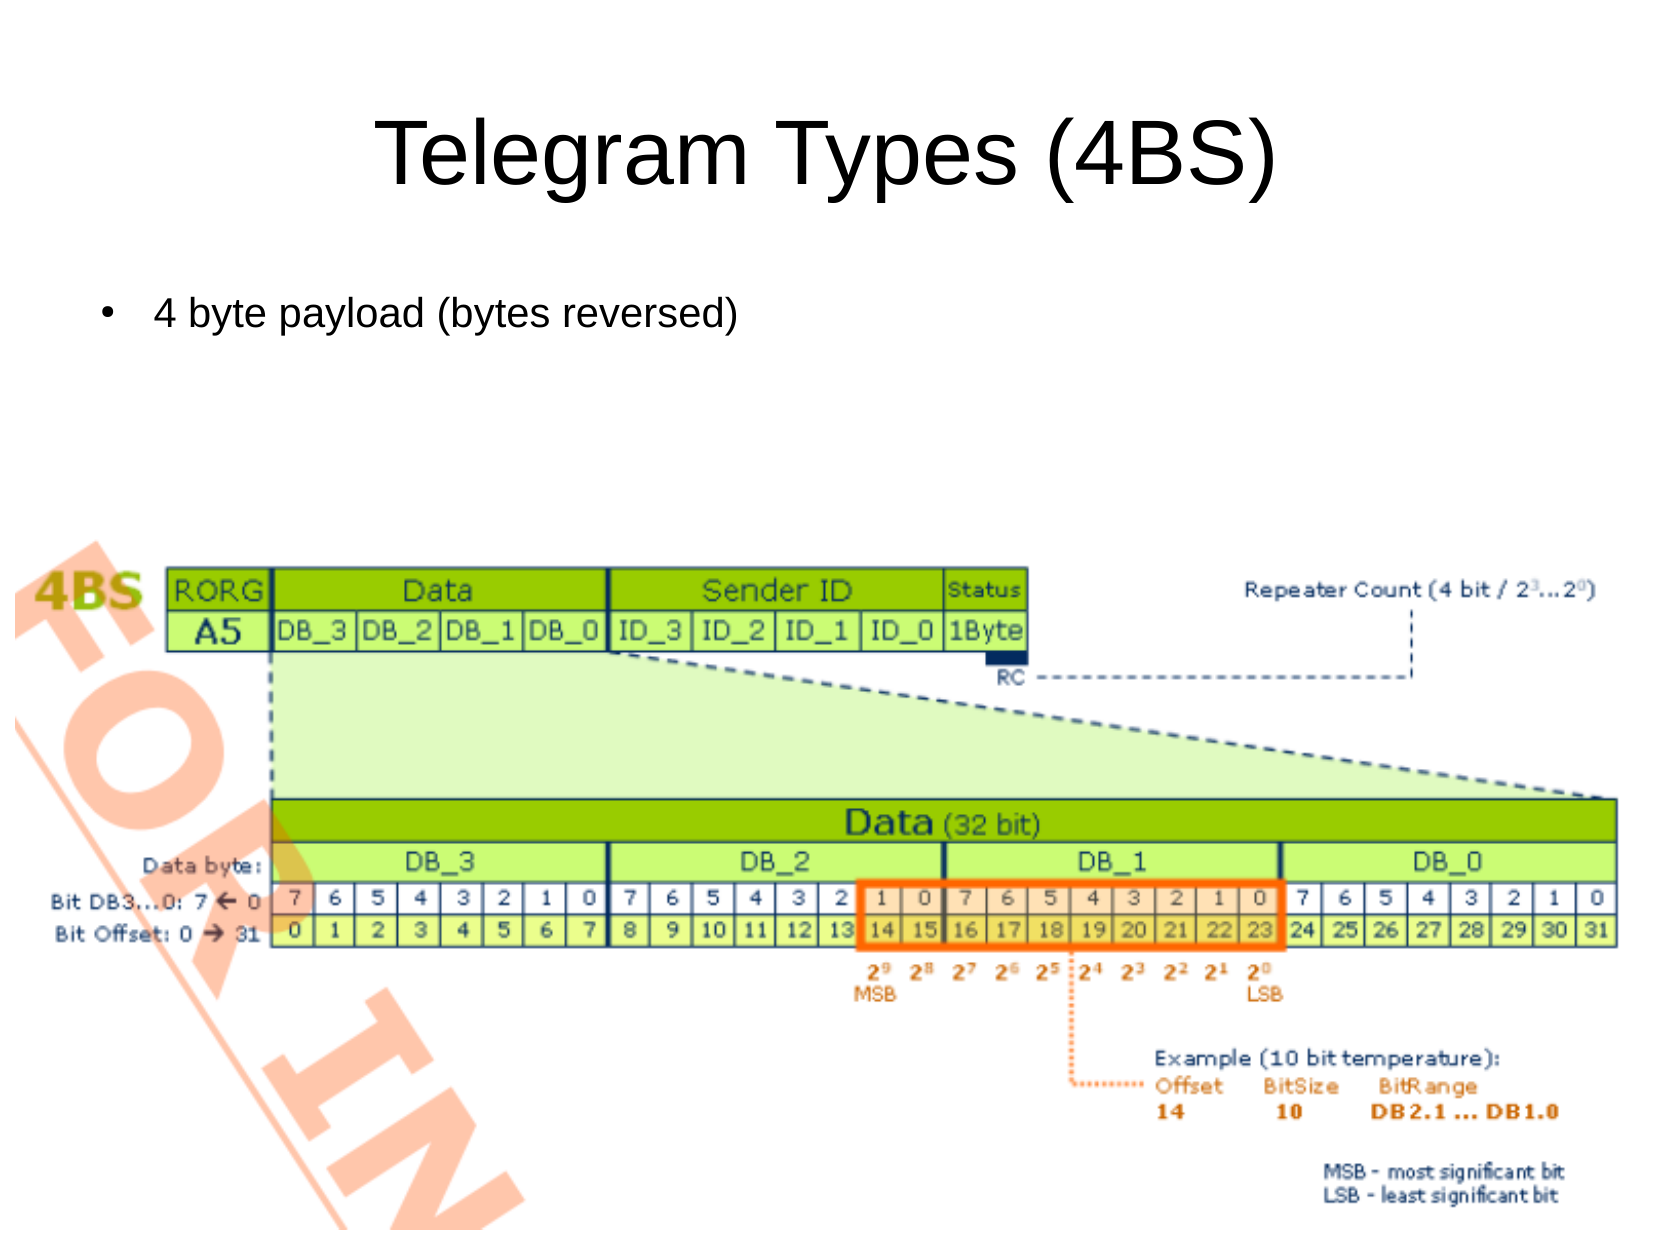

# Telegram Types (4BS)
4 byte payload (bytes reversed)